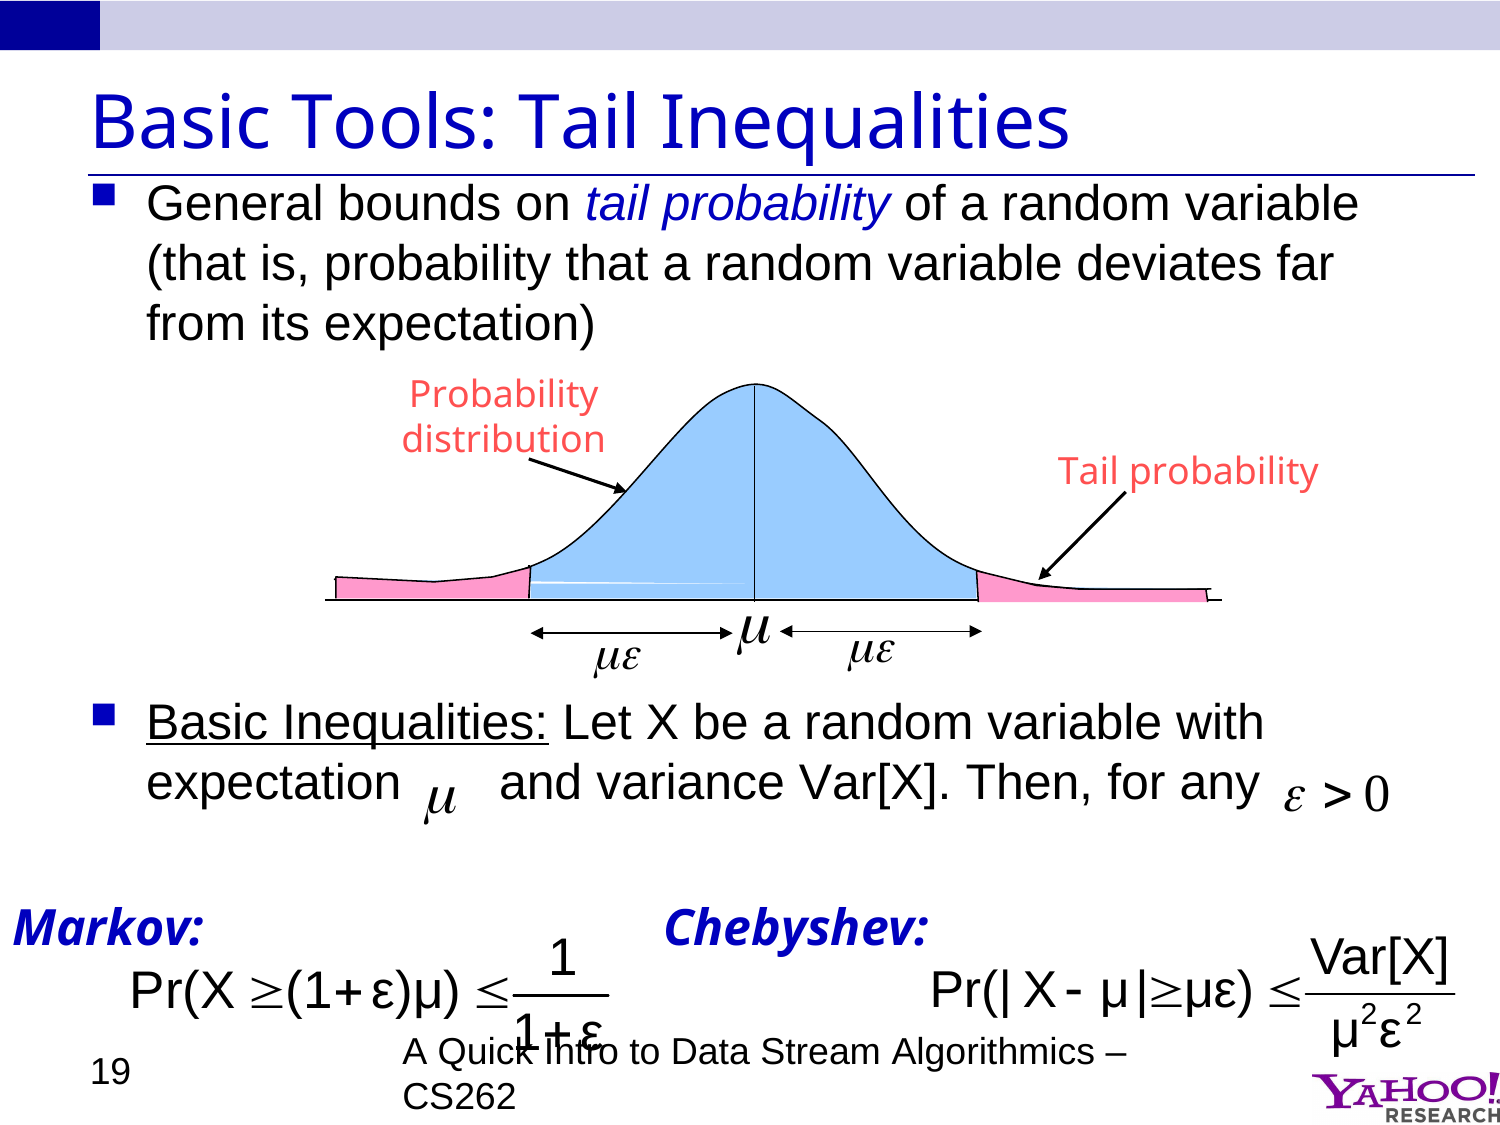

# Basic Tools: Tail Inequalities
General bounds on tail probability of a random variable (that is, probability that a random variable deviates far from its expectation)
Basic Inequalities: Let X be a random variable with expectation and variance Var[X]. Then, for any
Probability
distribution
Tail probability
Markov:
Chebyshev:
Fundamentals of Analyzing and Mining Data Streams
19